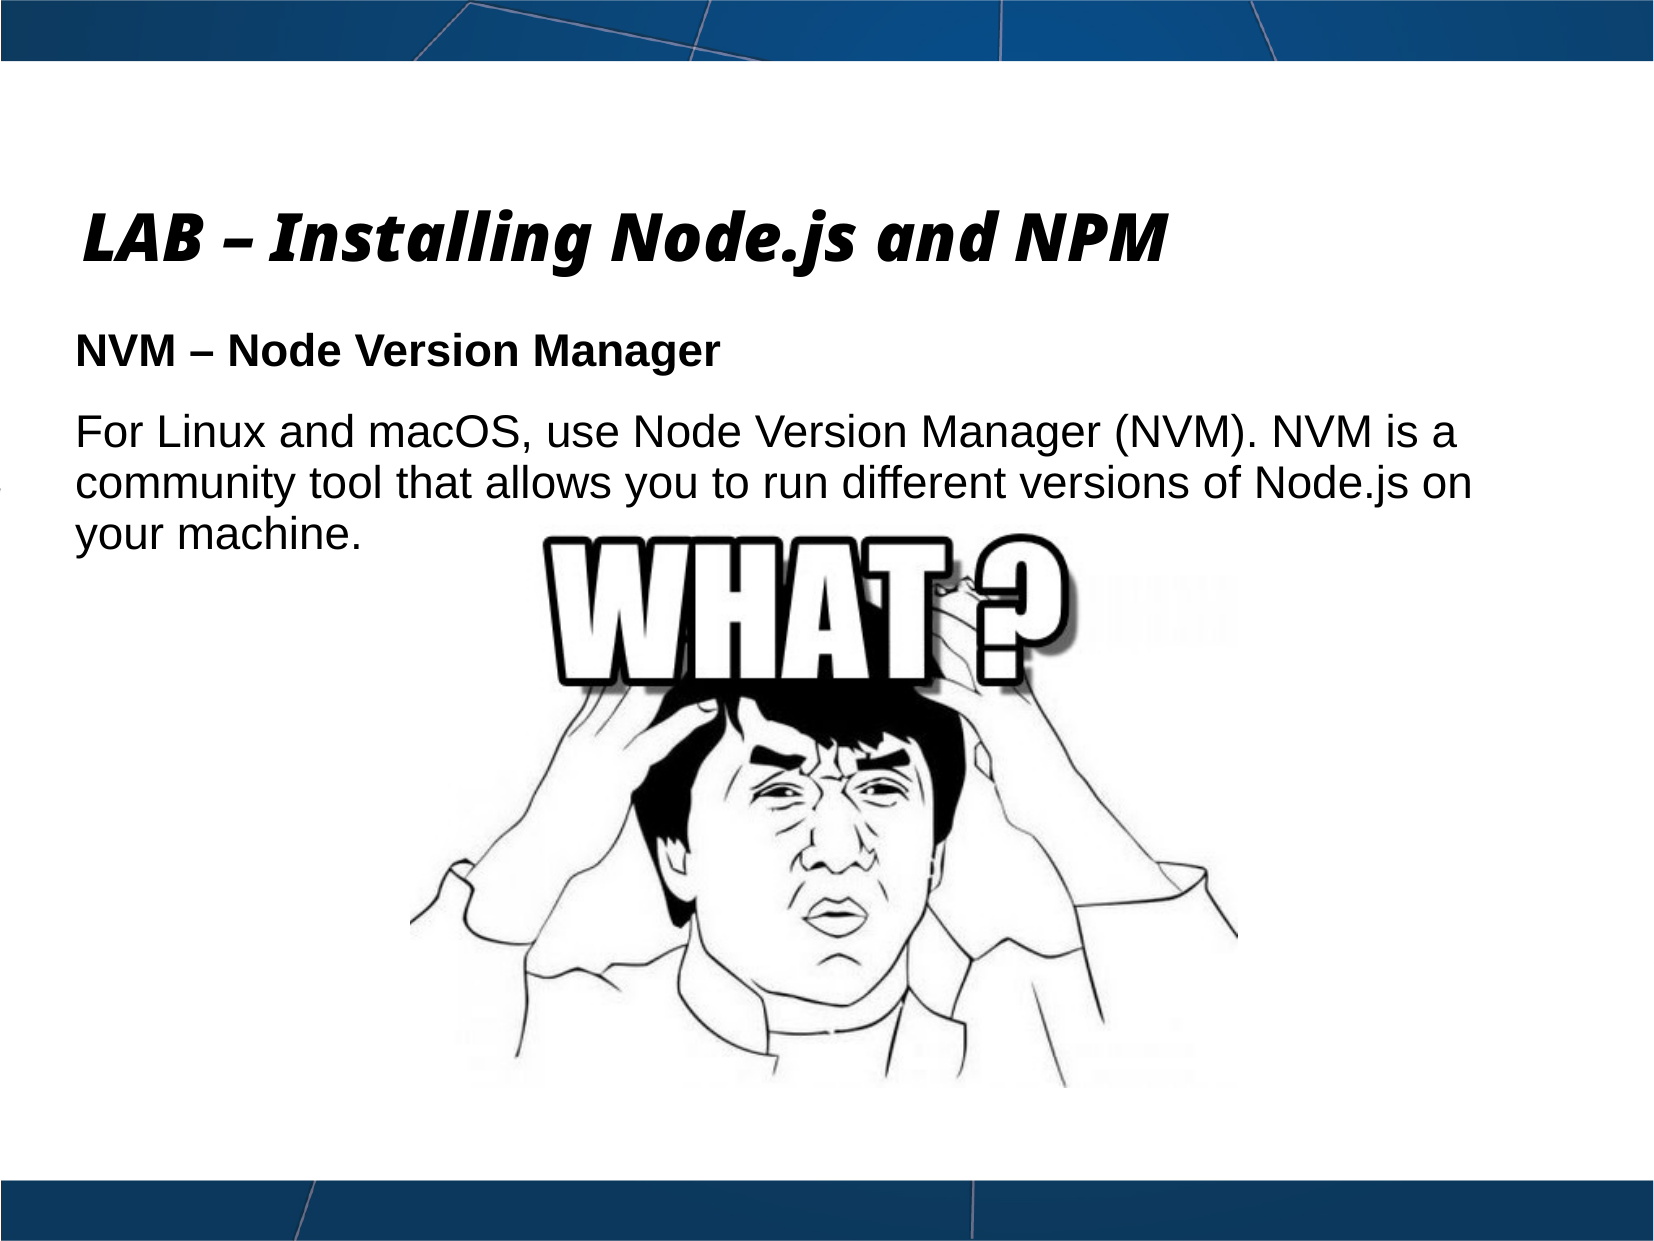

# LAB – Installing Node.js and NPM
NVM – Node Version Manager
For Linux and macOS, use Node Version Manager (NVM). NVM is a community tool that allows you to run different versions of Node.js on your machine.